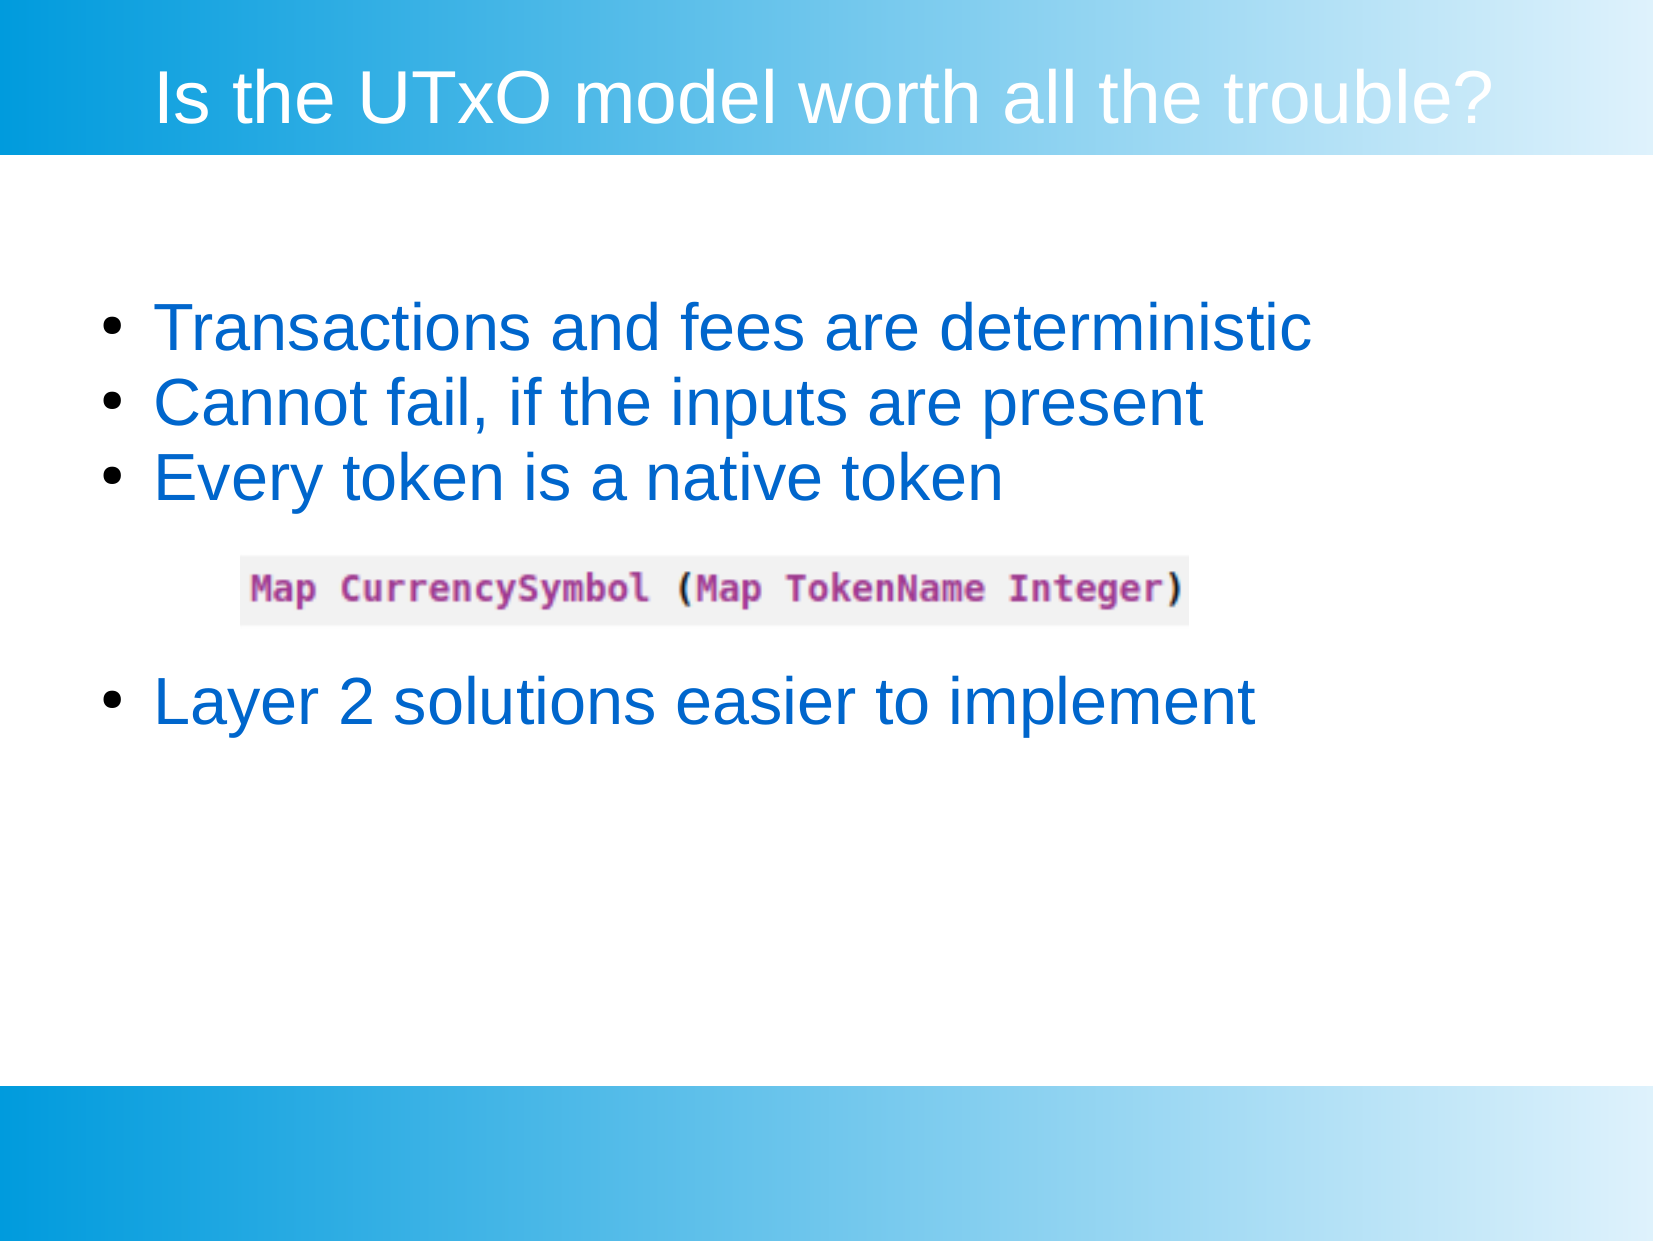

# Is the UTxO model worth all the trouble?
Transactions and fees are deterministic
Cannot fail, if the inputs are present
Every token is a native token
Layer 2 solutions easier to implement